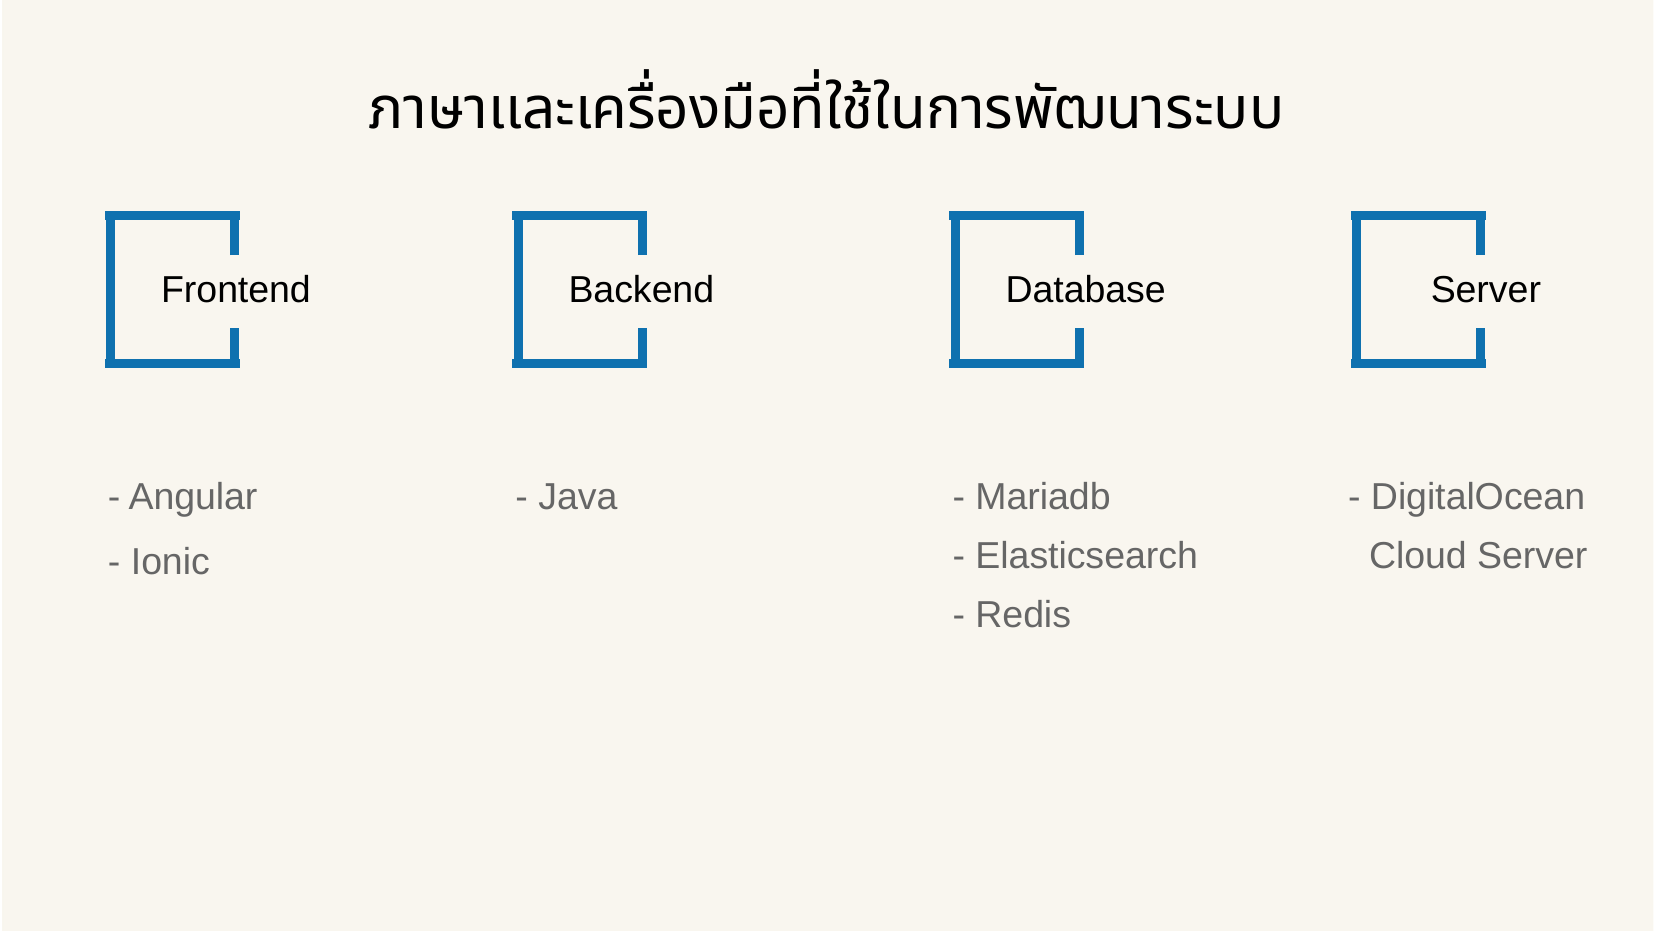

# ภาษาเเละเครื่องมือที่ใช้ในการพัฒนาระบบ
Frontend
Backend
Database
Server
- Angular
- Java
- Mariadb
- DigitalOcean
- Elasticsearch
 Cloud Server
- Ionic
- Redis